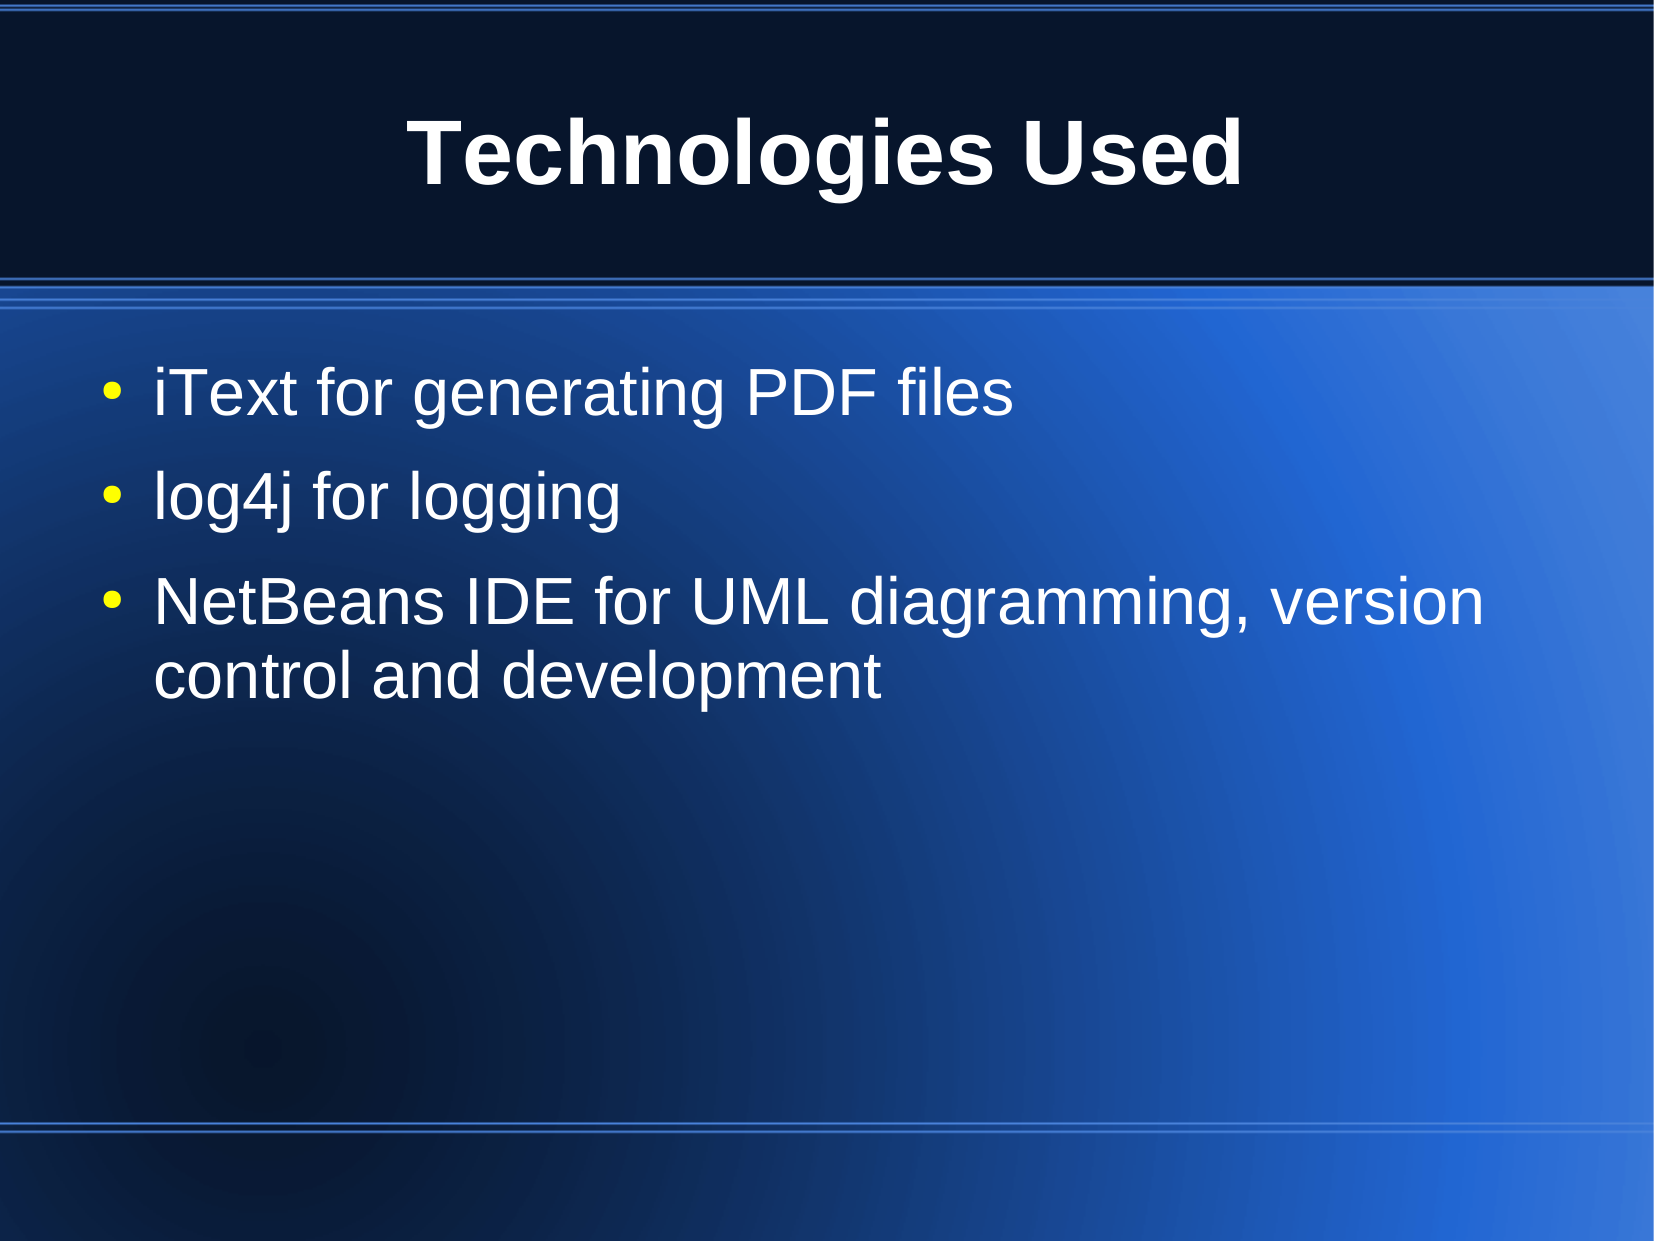

# Technologies Used
iText for generating PDF files
log4j for logging
NetBeans IDE for UML diagramming, version control and development